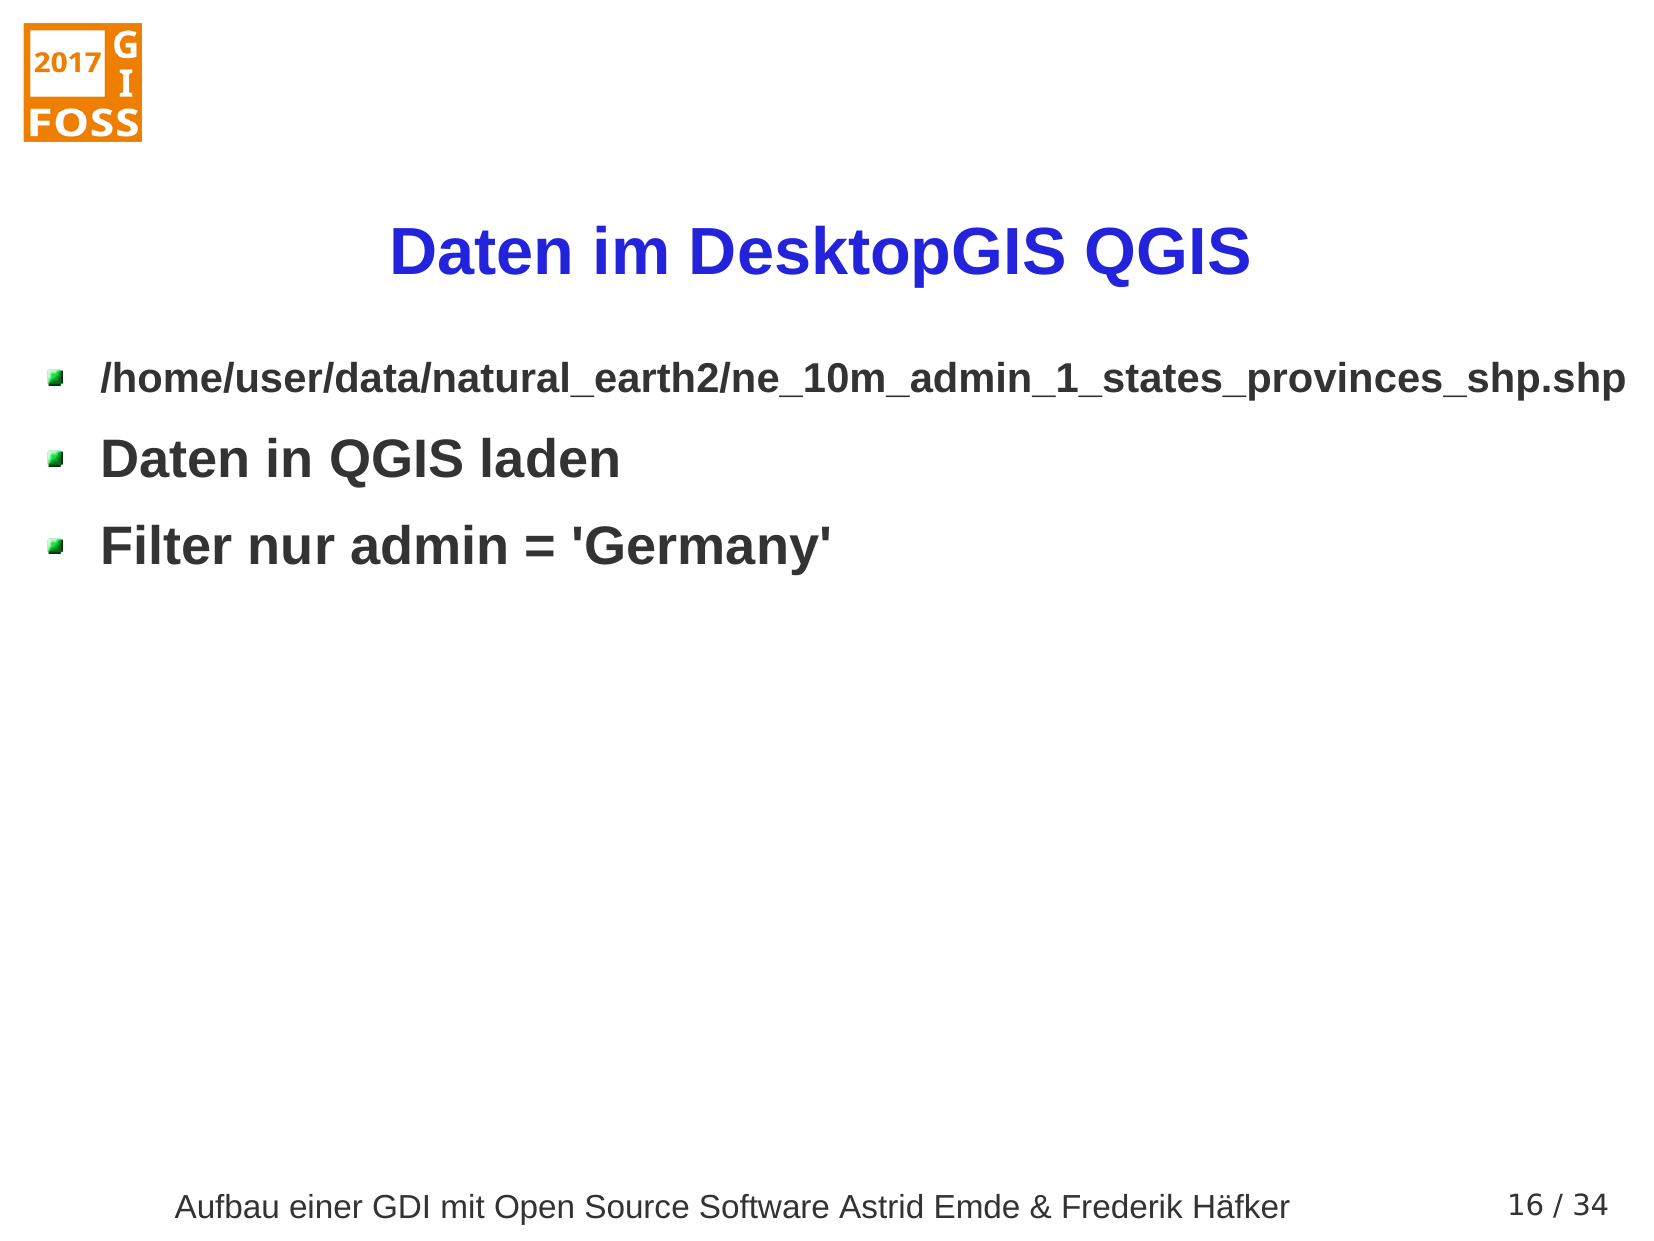

# Daten im DesktopGIS QGIS
/home/user/data/natural_earth2/ne_10m_admin_1_states_provinces_shp.shp
Daten in QGIS laden
Filter nur admin = 'Germany'